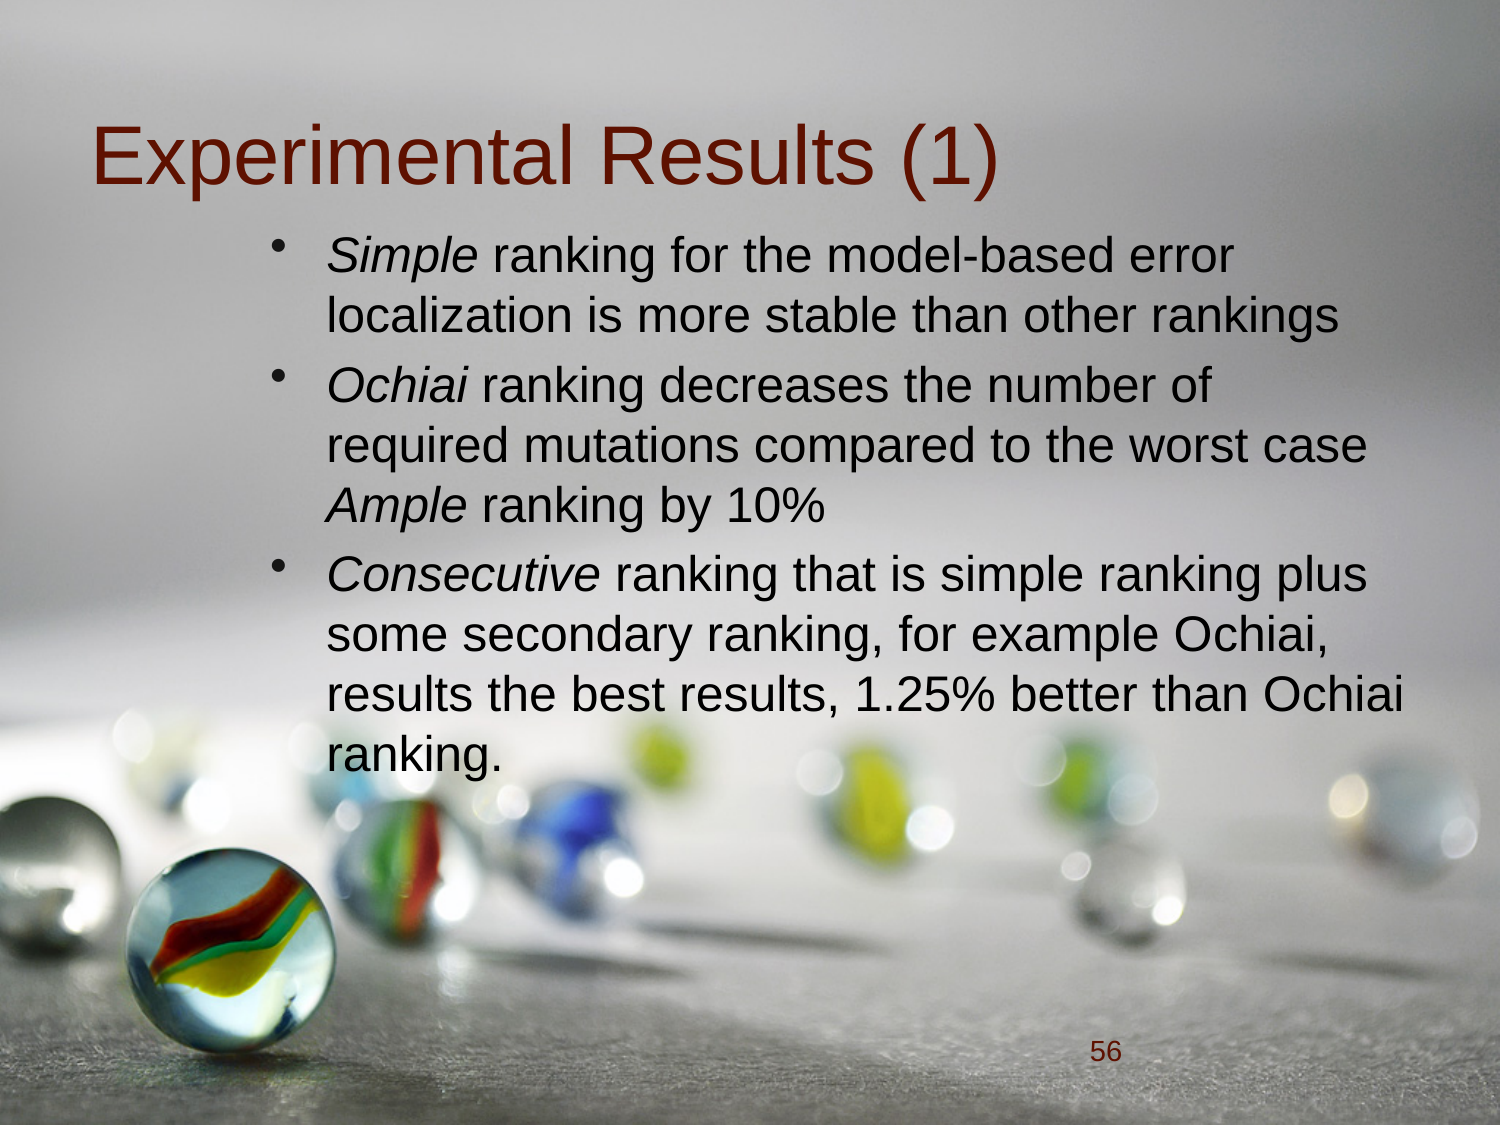

# Experimental Results (1)
Simple ranking for the model-based error localization is more stable than other rankings
Ochiai ranking decreases the number of required mutations compared to the worst case Ample ranking by 10%
Consecutive ranking that is simple ranking plus some secondary ranking, for example Ochiai, results the best results, 1.25% better than Ochiai ranking.
Tallinn, 01.01.2016
56